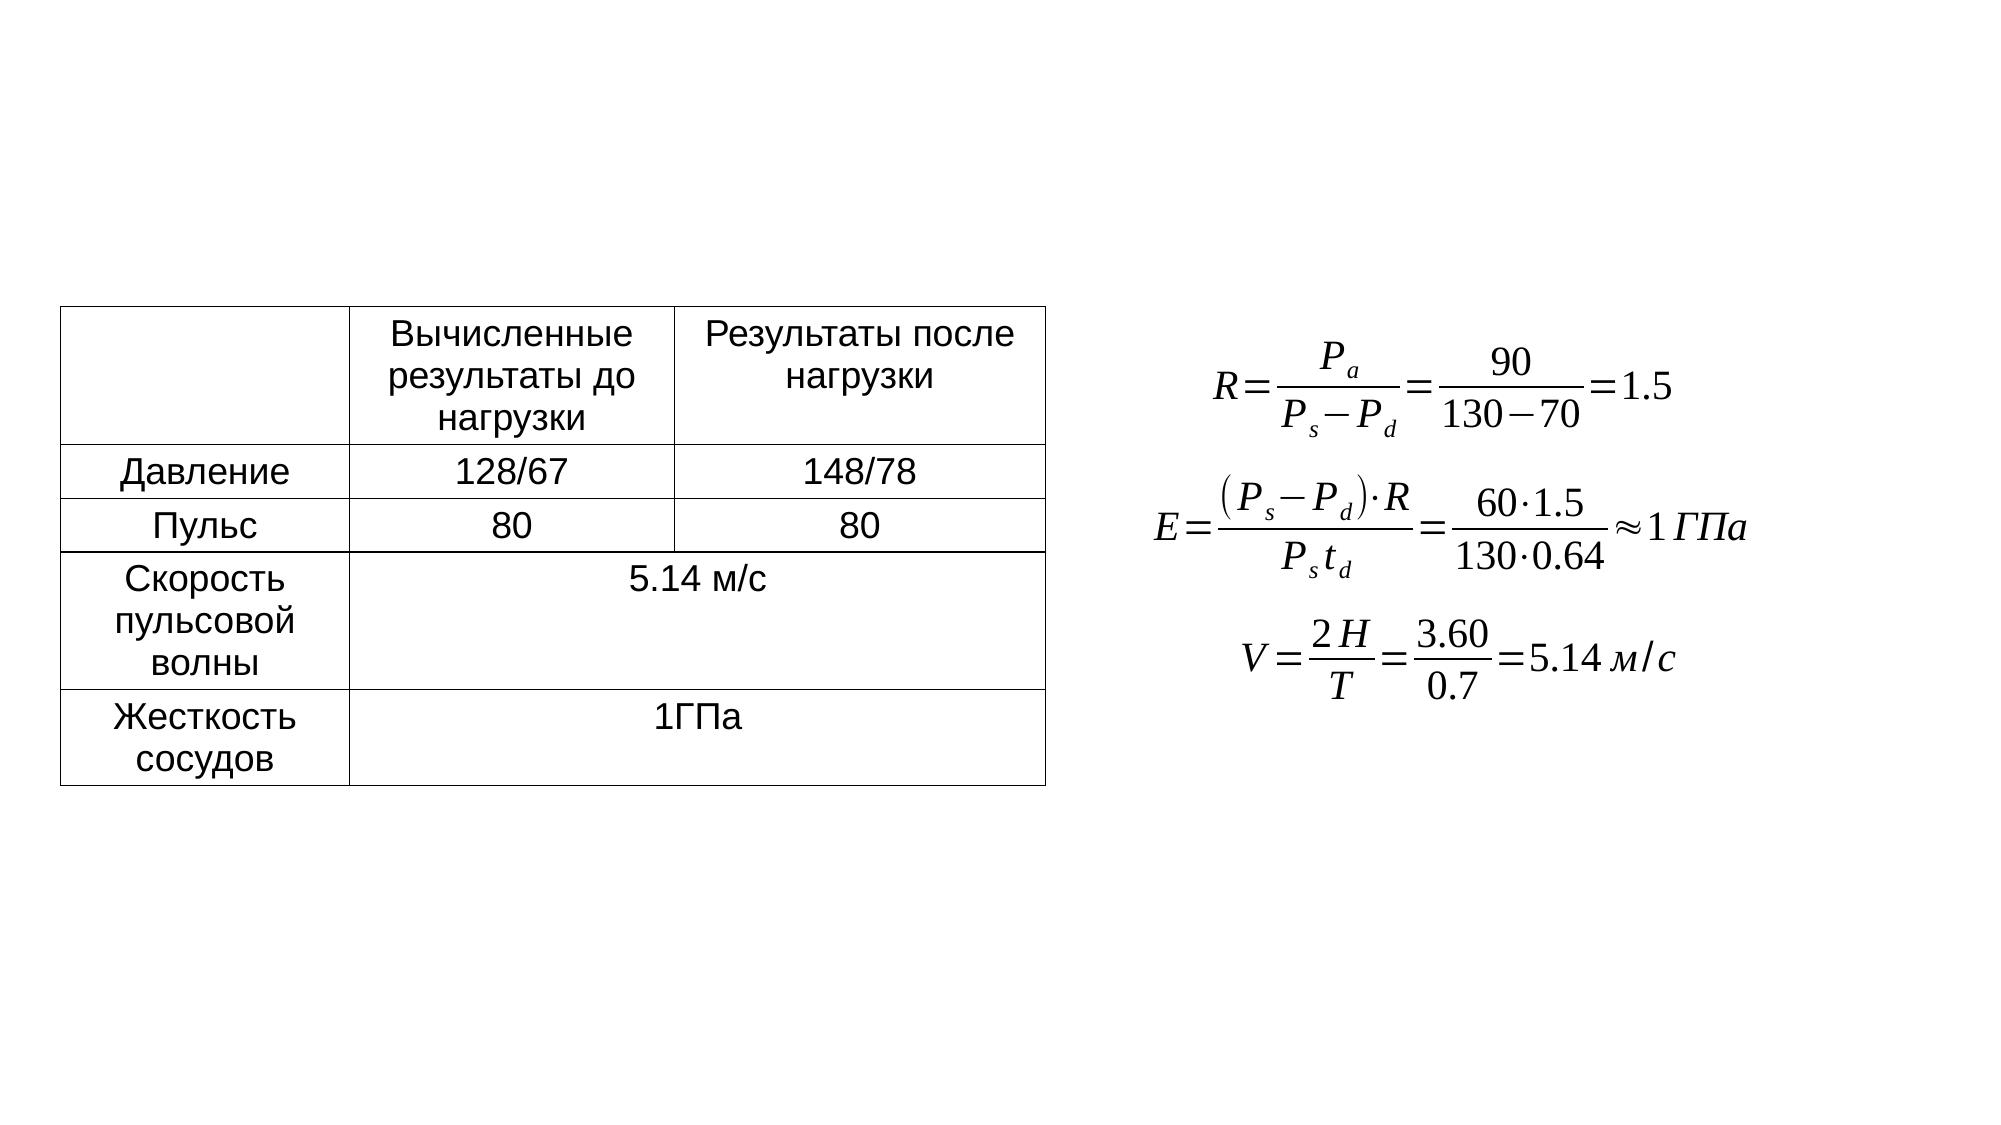

| | Вычисленные результаты до нагрузки | Результаты после нагрузки |
| --- | --- | --- |
| Давление | 128/67 | 148/78 |
| Пульс | 80 | 80 |
| Скорость пульсовой волны | 5.14 м/с | |
| Жесткость сосудов | 1ГПа | |